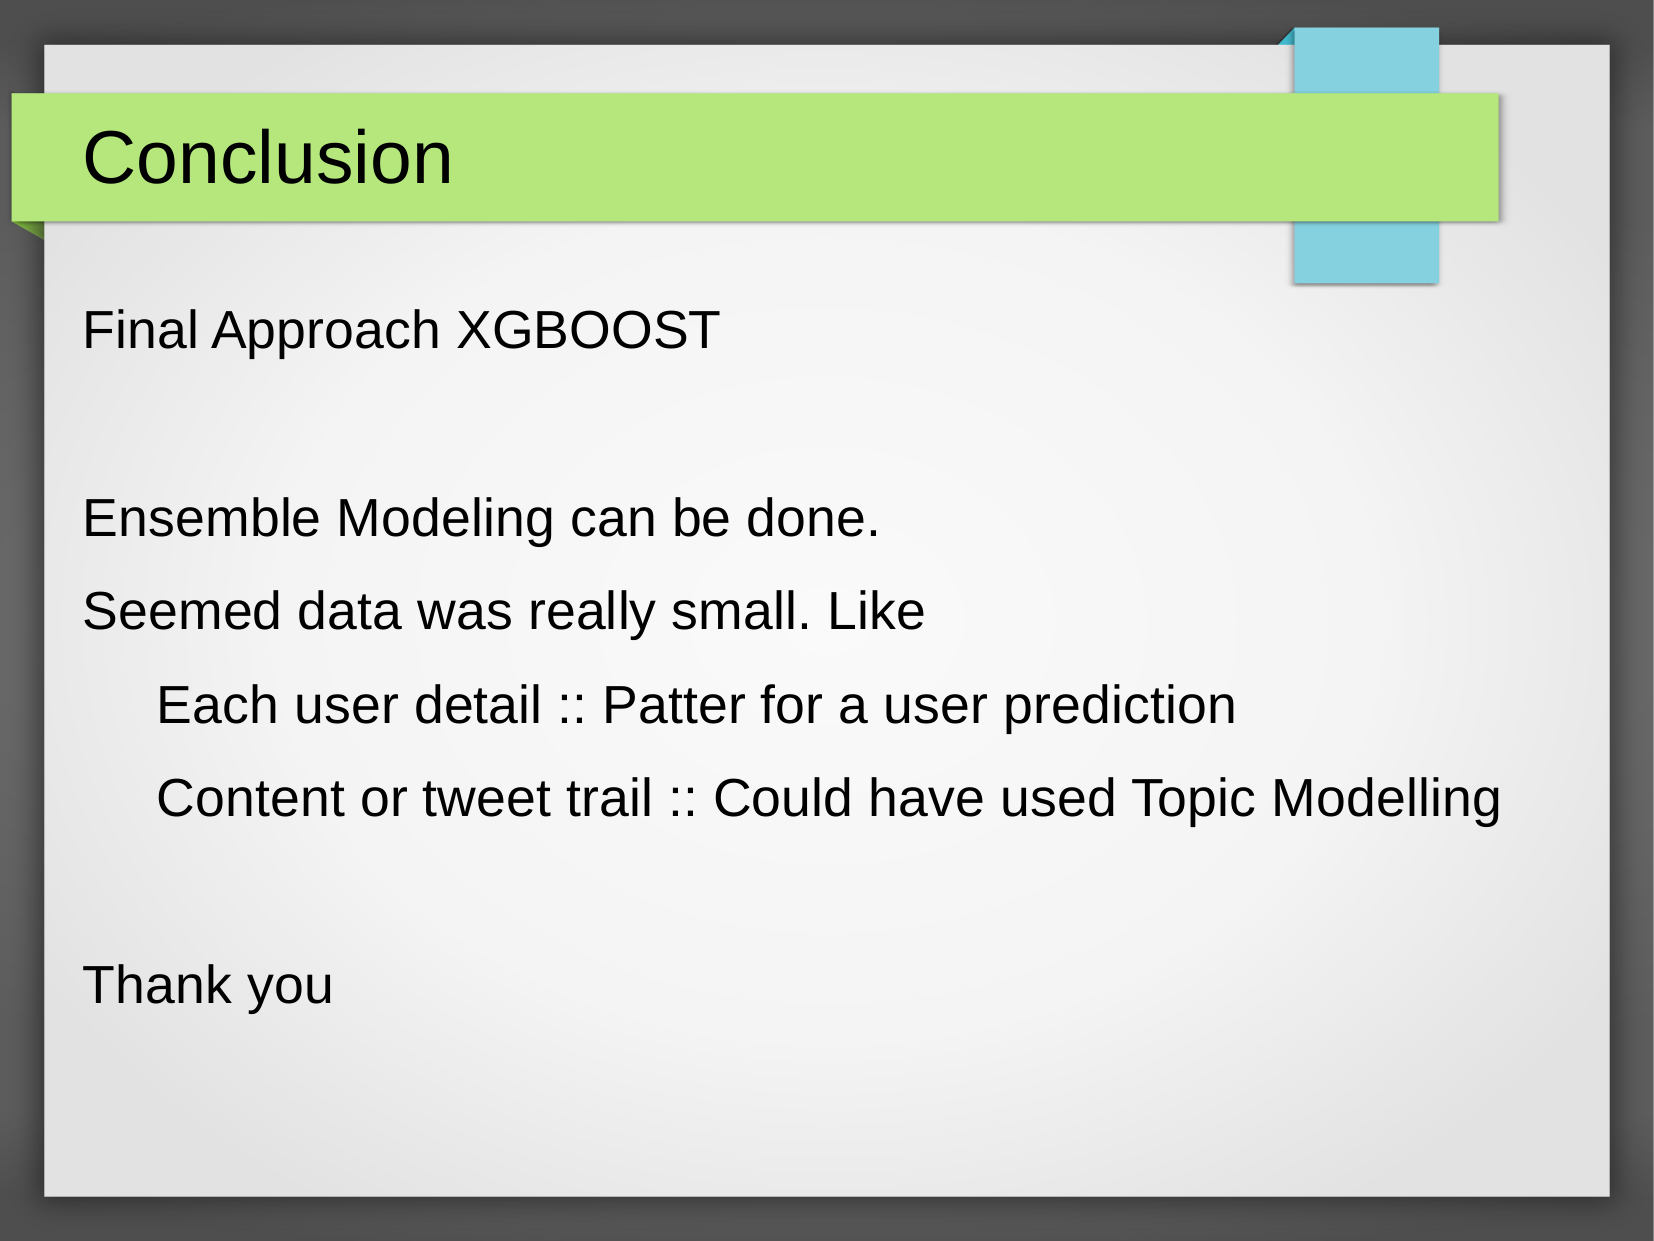

# Conclusion
Final Approach XGBOOST
Ensemble Modeling can be done.
Seemed data was really small. Like
	Each user detail :: Patter for a user prediction
	Content or tweet trail :: Could have used Topic Modelling
Thank you